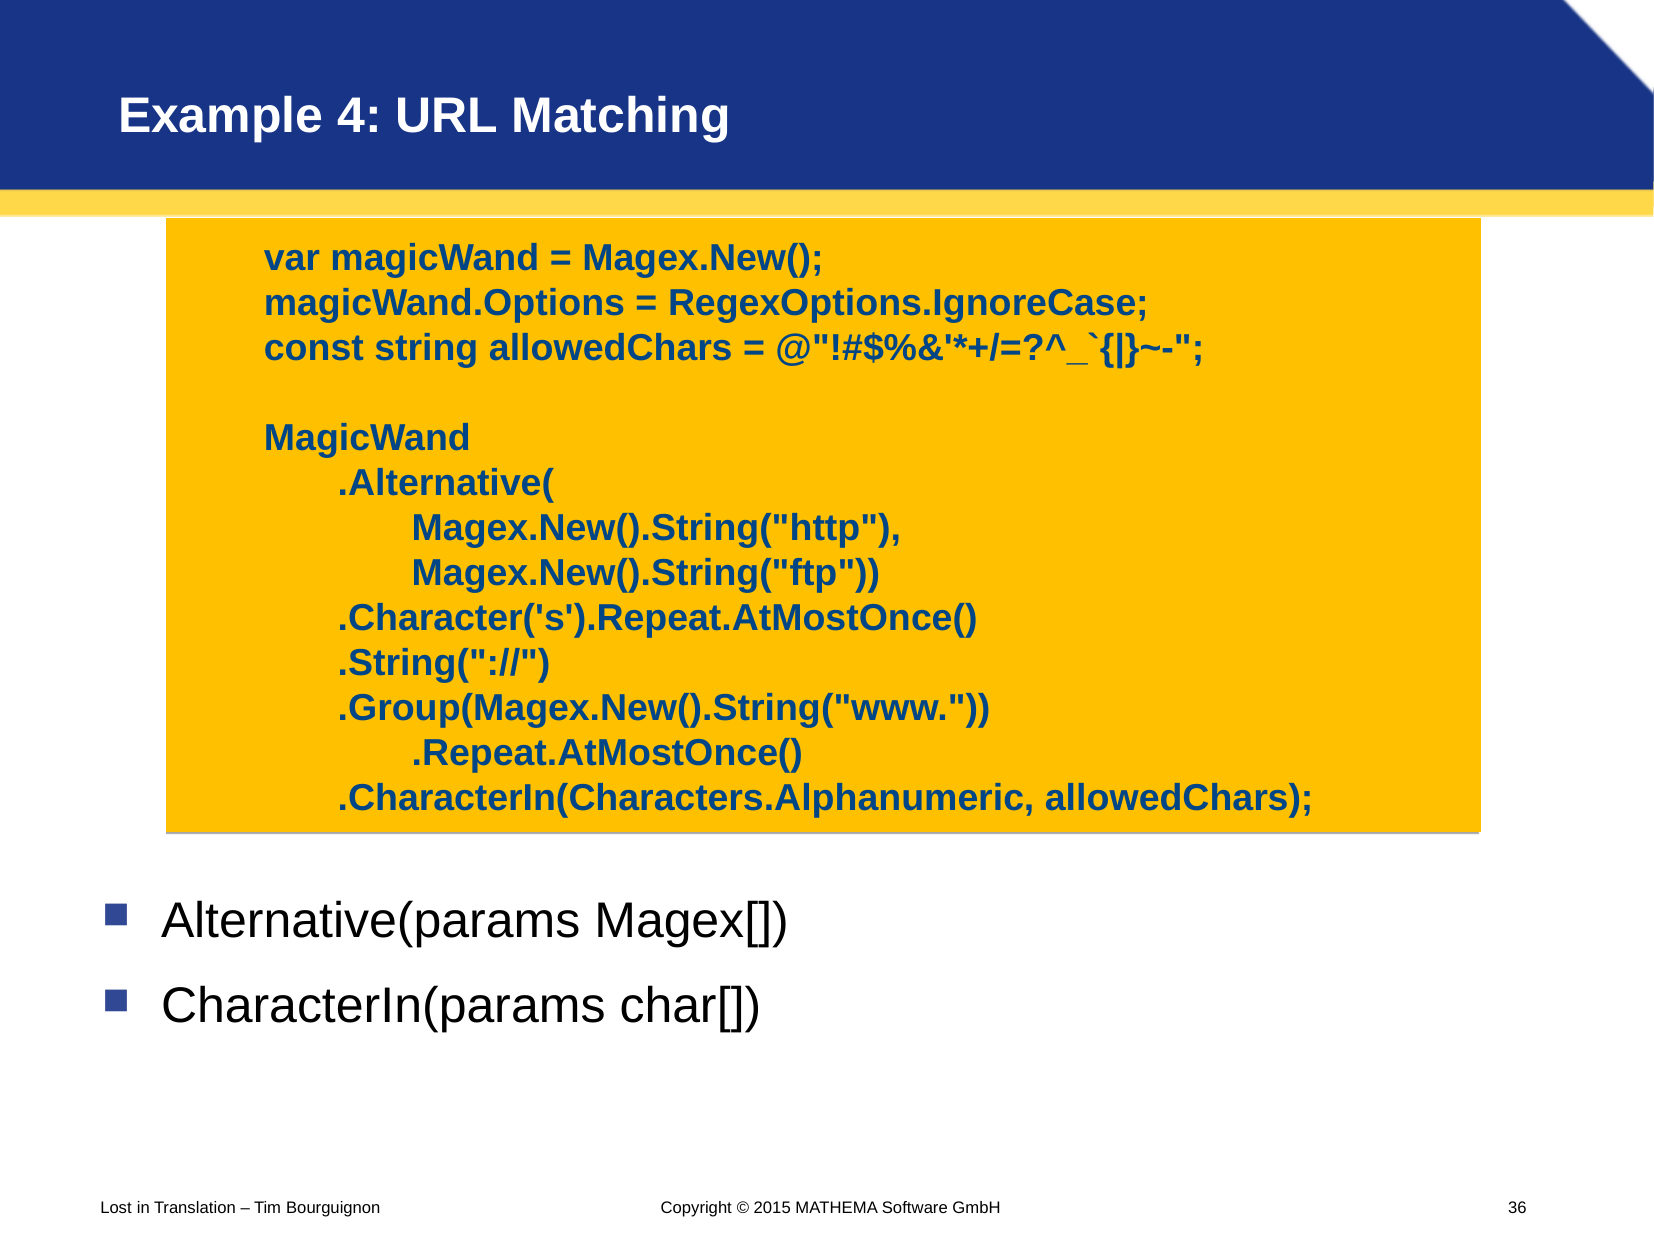

# Example 4: URL Matching
var magicWand = Magex.New();
magicWand.Options = RegexOptions.IgnoreCase;
const string allowedChars = @"!#$%&'*+/=?^_`{|}~-";
MagicWand
	.Alternative(
		Magex.New().String("http"),
		Magex.New().String("ftp"))
	.Character('s').Repeat.AtMostOnce()
	.String("://")
	.Group(Magex.New().String("www."))
		.Repeat.AtMostOnce()
	.CharacterIn(Characters.Alphanumeric, allowedChars);
Alternative(params Magex[])
CharacterIn(params char[])